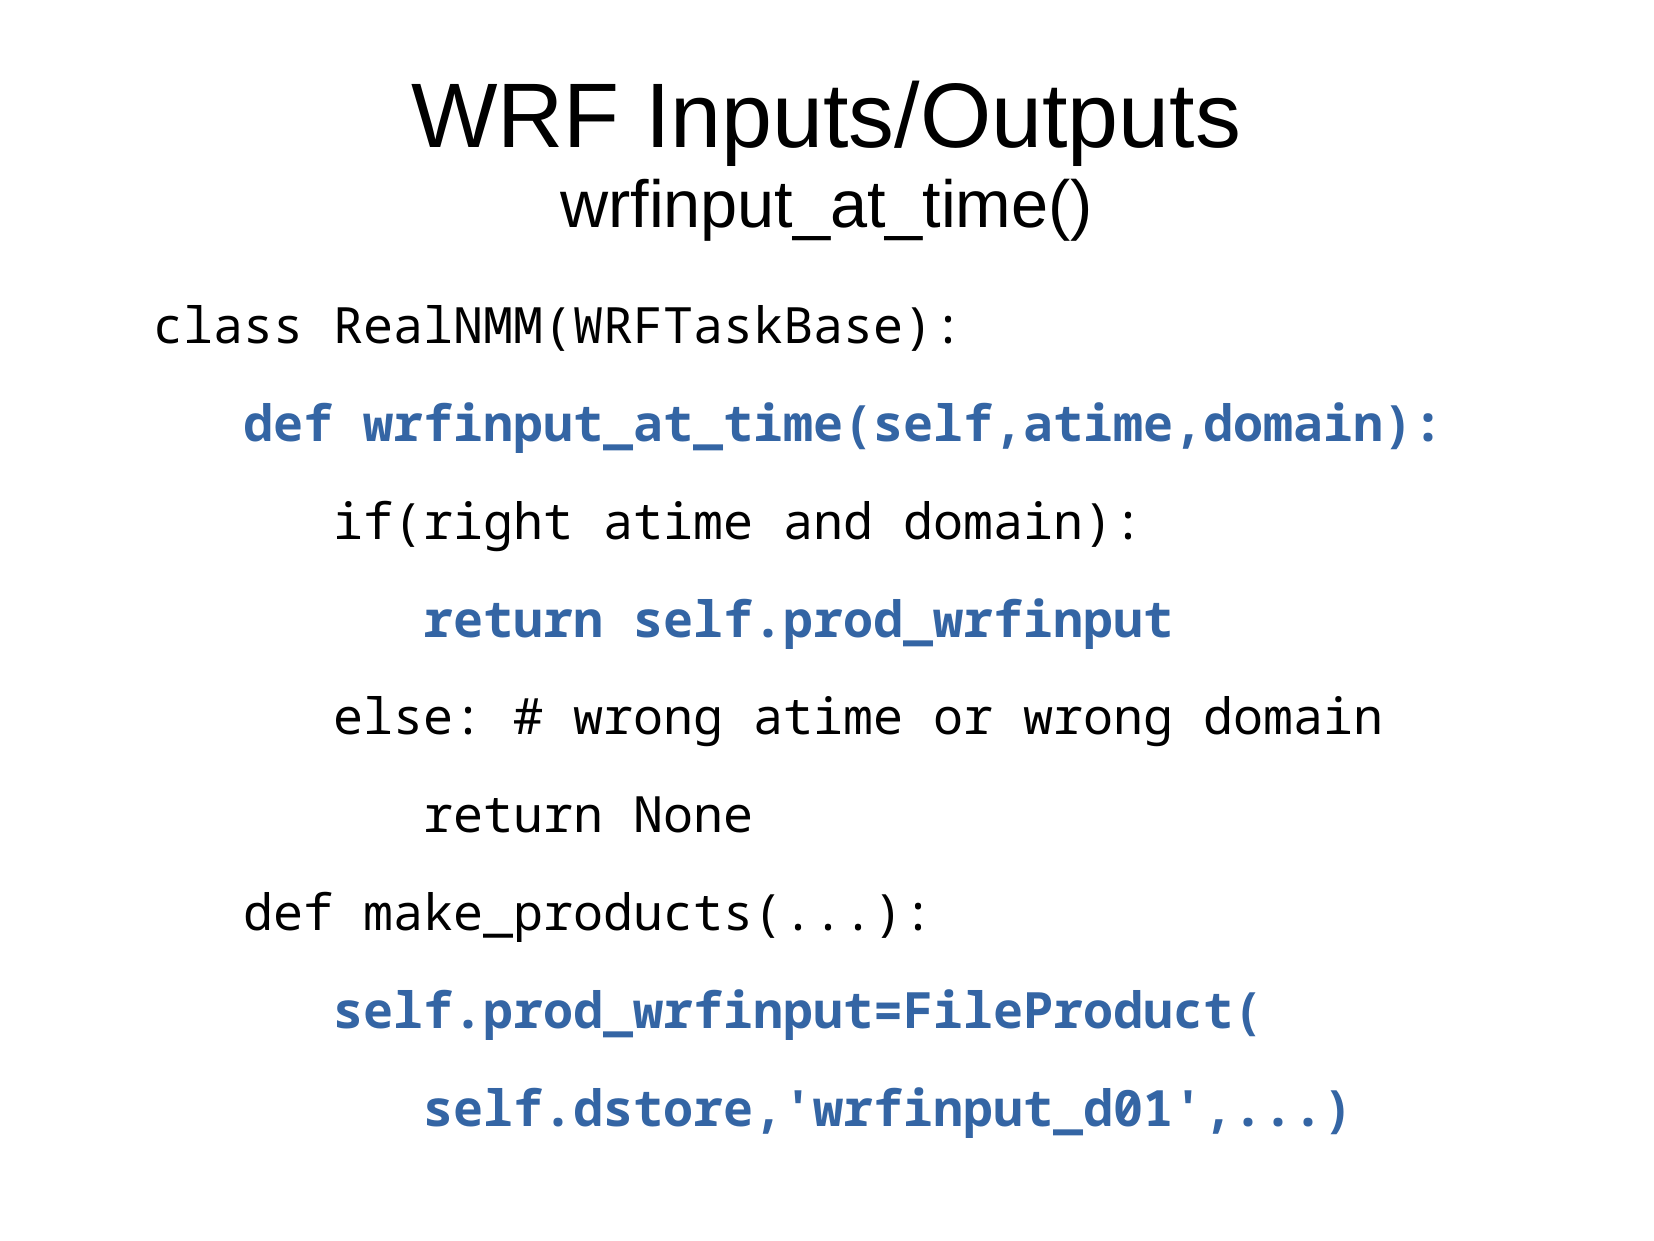

# WRF Inputs/Outputs wrfinput_at_time()
class RealNMM(WRFTaskBase):
 def wrfinput_at_time(self,atime,domain):
 if(right atime and domain):
 return self.prod_wrfinput
 else: # wrong atime or wrong domain
 return None
 def make_products(...):
 self.prod_wrfinput=FileProduct(
 self.dstore,'wrfinput_d01',...)